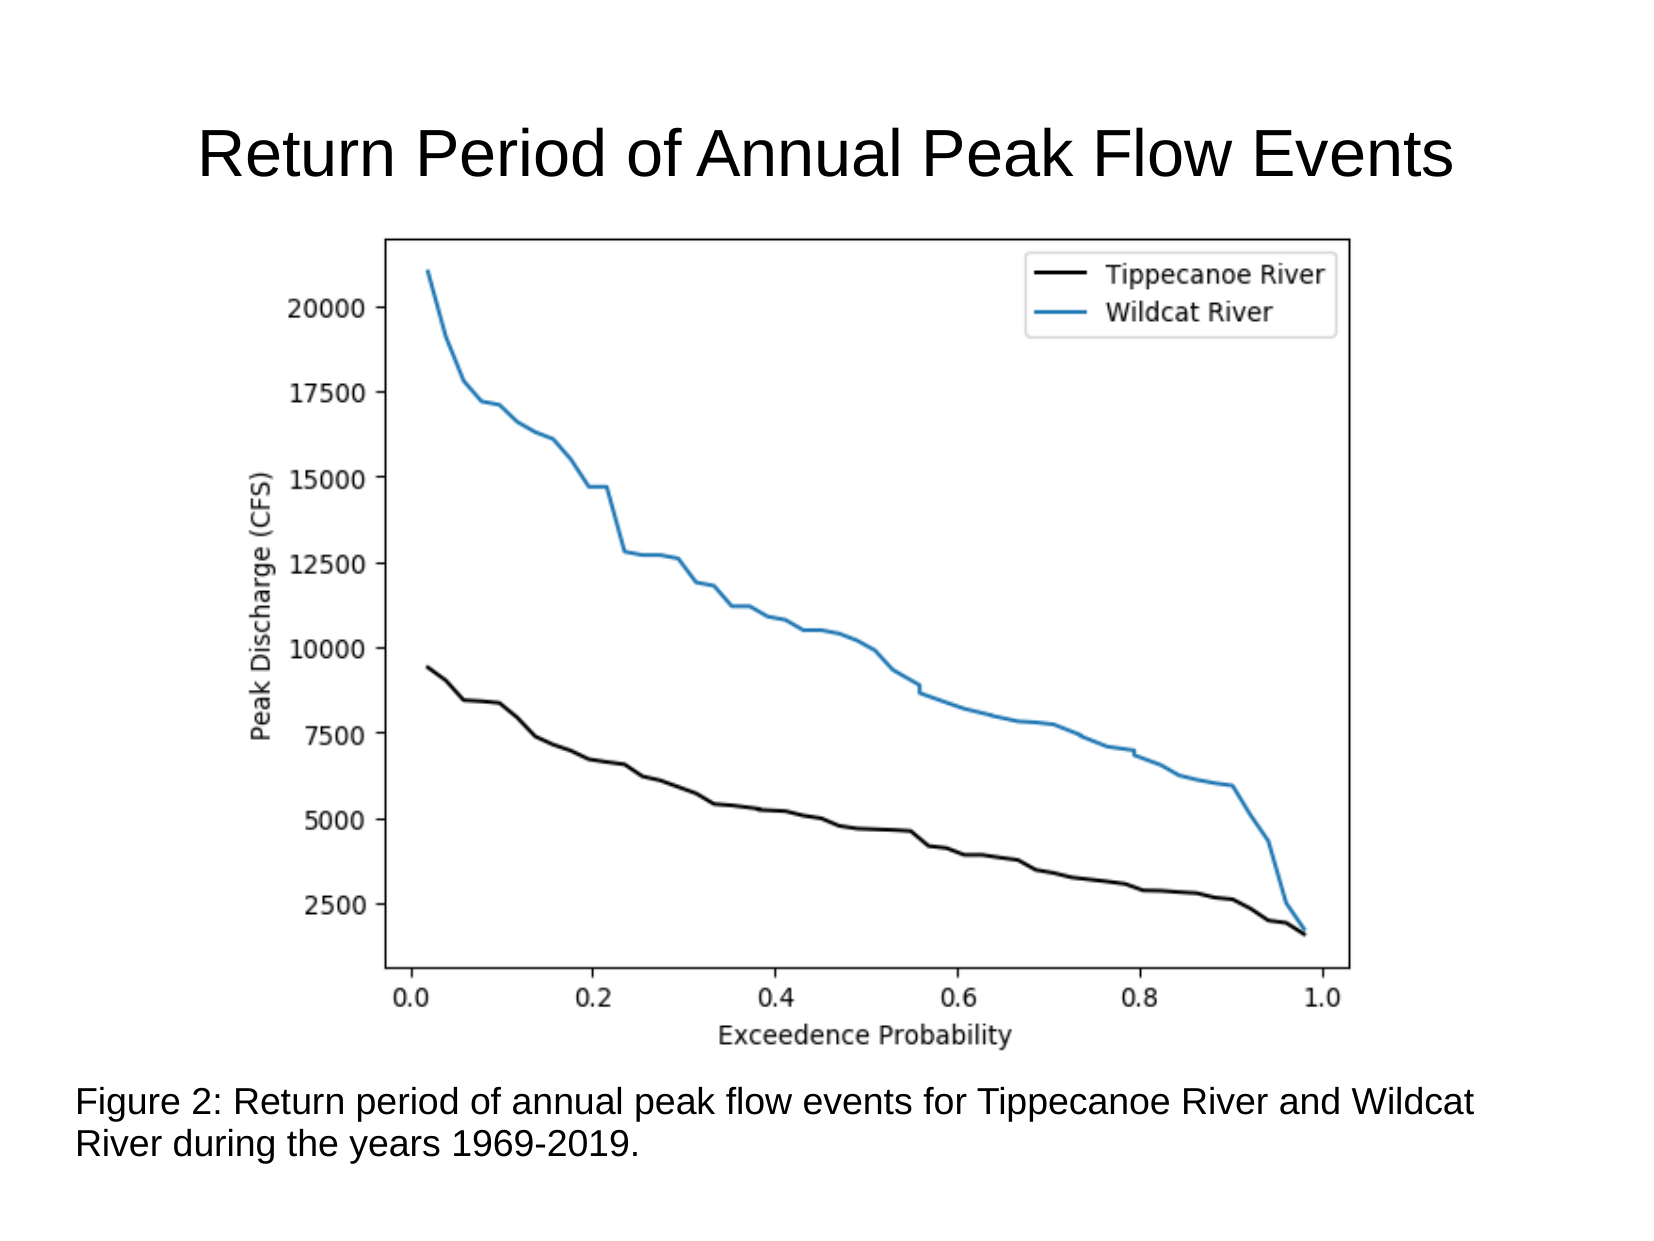

# Return Period of Annual Peak Flow Events
Figure 2: Return period of annual peak flow events for Tippecanoe River and Wildcat River during the years 1969-2019.